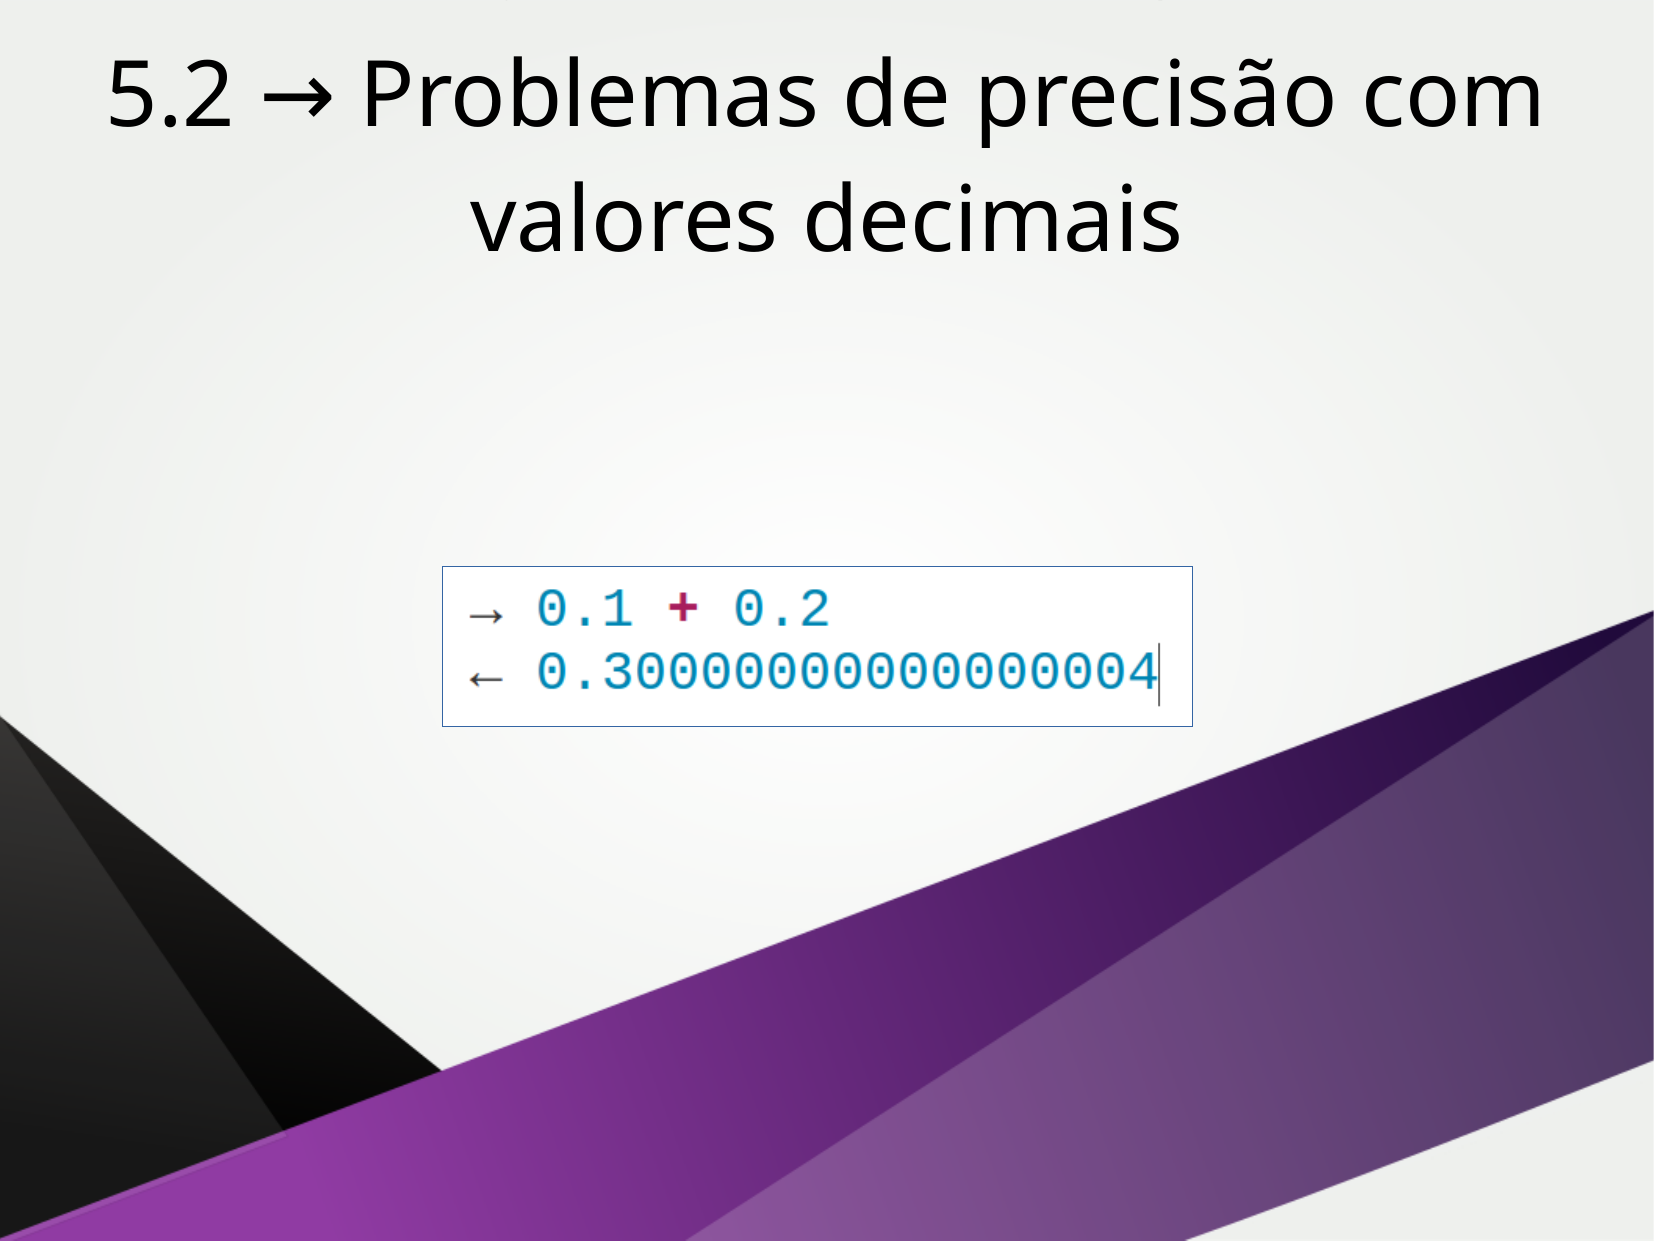

# 5.2 → Problemas de precisão com valores decimais